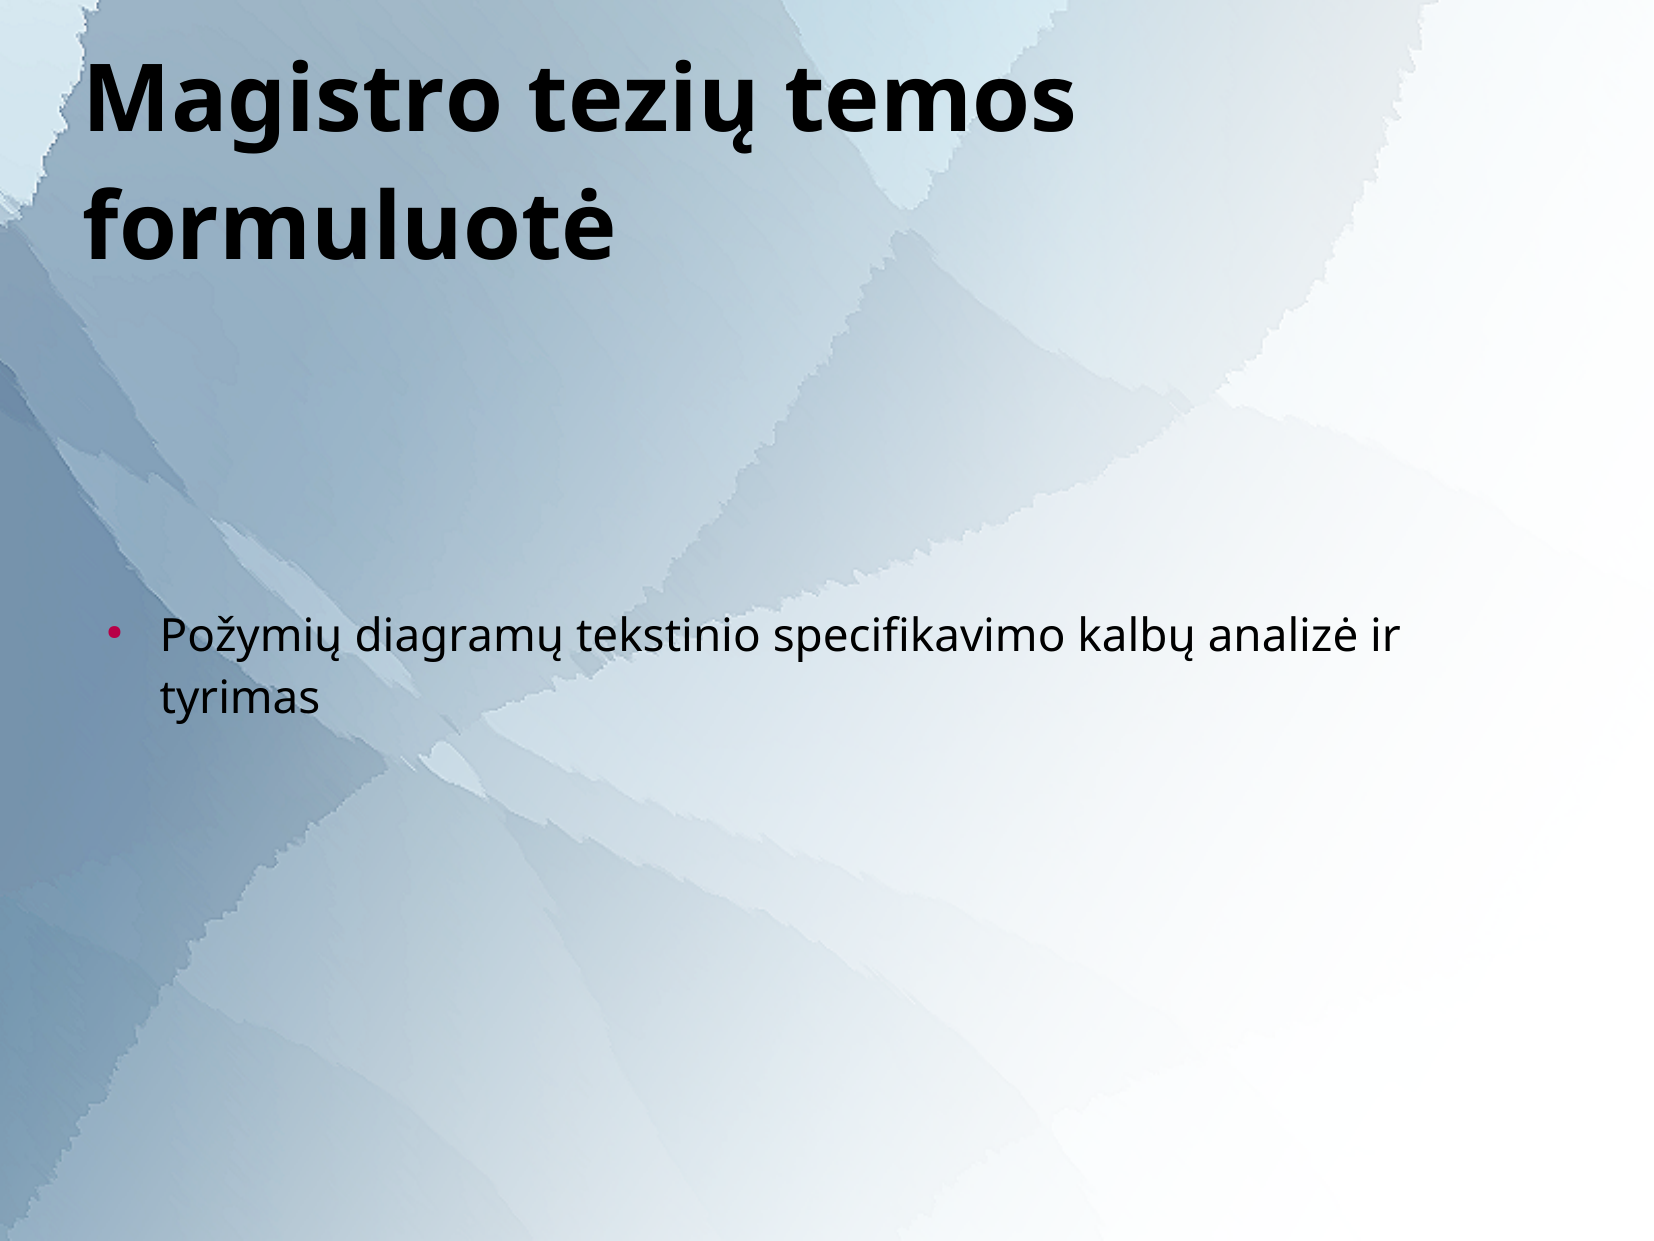

# Magistro tezių temos formuluotė
Požymių diagramų tekstinio specifikavimo kalbų analizė ir tyrimas